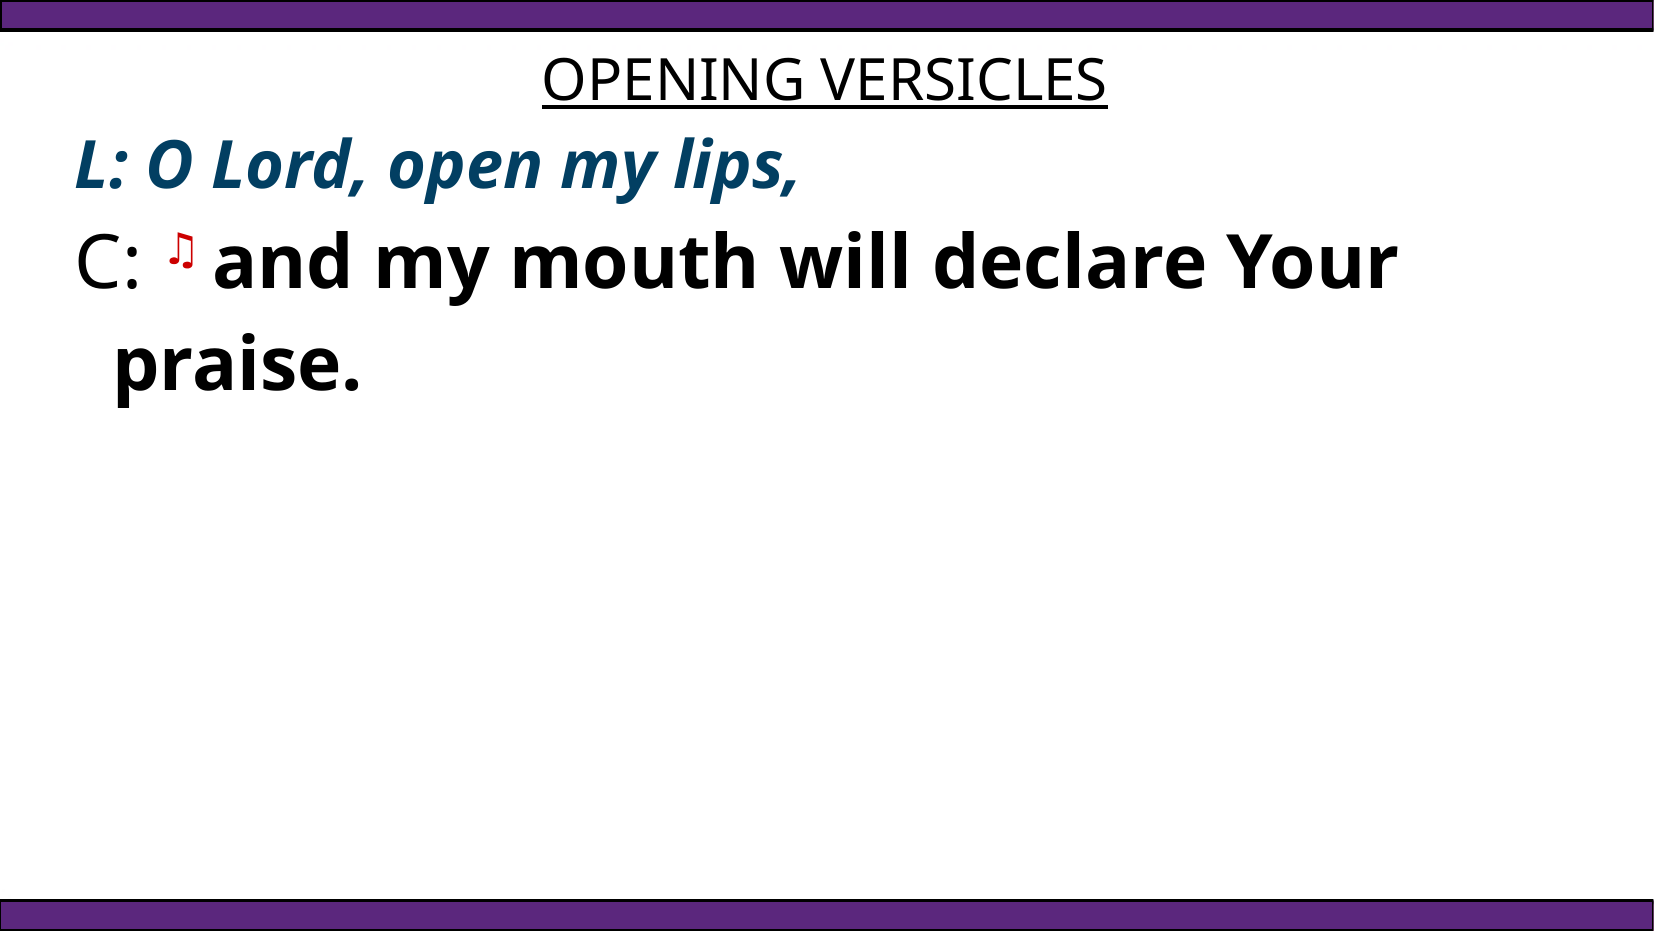

OPENING VERSICLES
L: O Lord, open my lips,
C: ♫ and my mouth will declare Your praise.